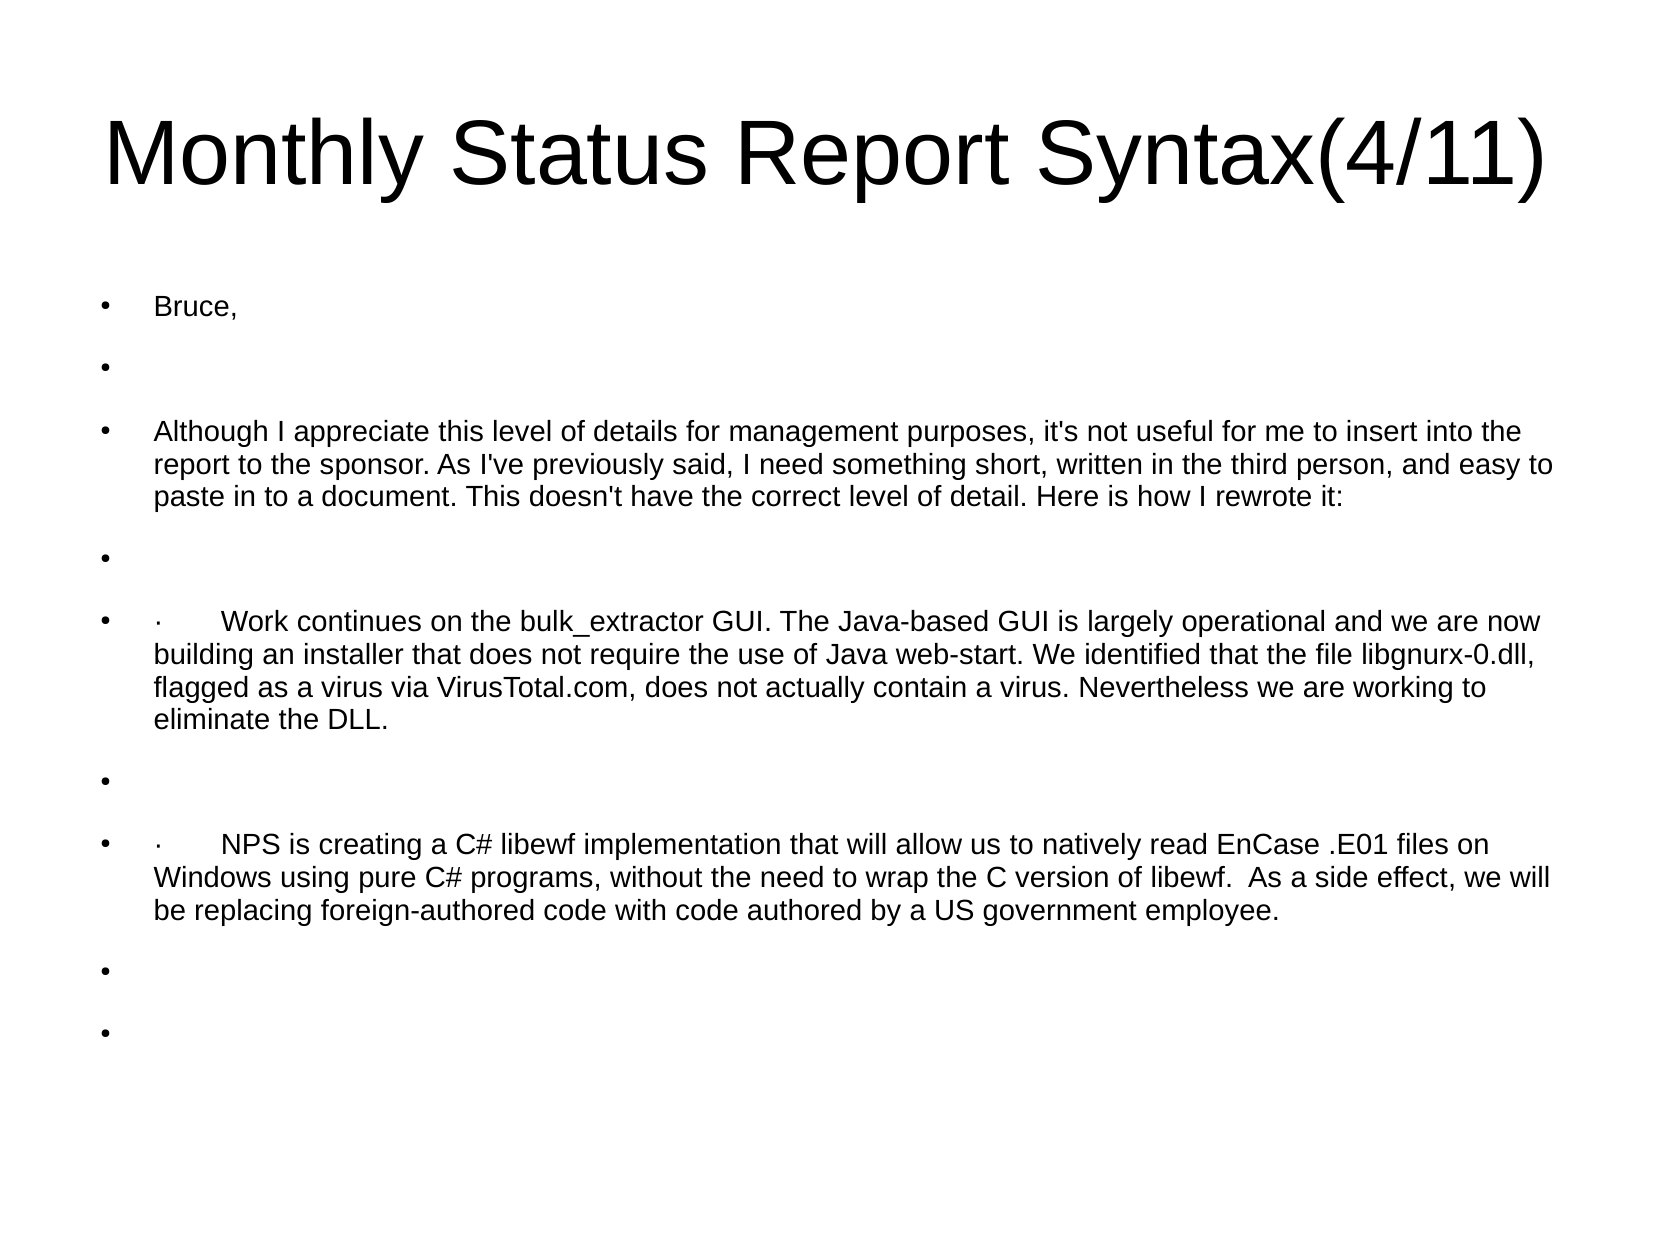

# Monthly Status Report Syntax(4/11)
Bruce,
Although I appreciate this level of details for management purposes, it's not useful for me to insert into the report to the sponsor. As I've previously said, I need something short, written in the third person, and easy to paste in to a document. This doesn't have the correct level of detail. Here is how I rewrote it:
· Work continues on the bulk_extractor GUI. The Java-based GUI is largely operational and we are now building an installer that does not require the use of Java web-start. We identified that the file libgnurx-0.dll, flagged as a virus via VirusTotal.com, does not actually contain a virus. Nevertheless we are working to eliminate the DLL.
· NPS is creating a C# libewf implementation that will allow us to natively read EnCase .E01 files on Windows using pure C# programs, without the need to wrap the C version of libewf. As a side effect, we will be replacing foreign-authored code with code authored by a US government employee.